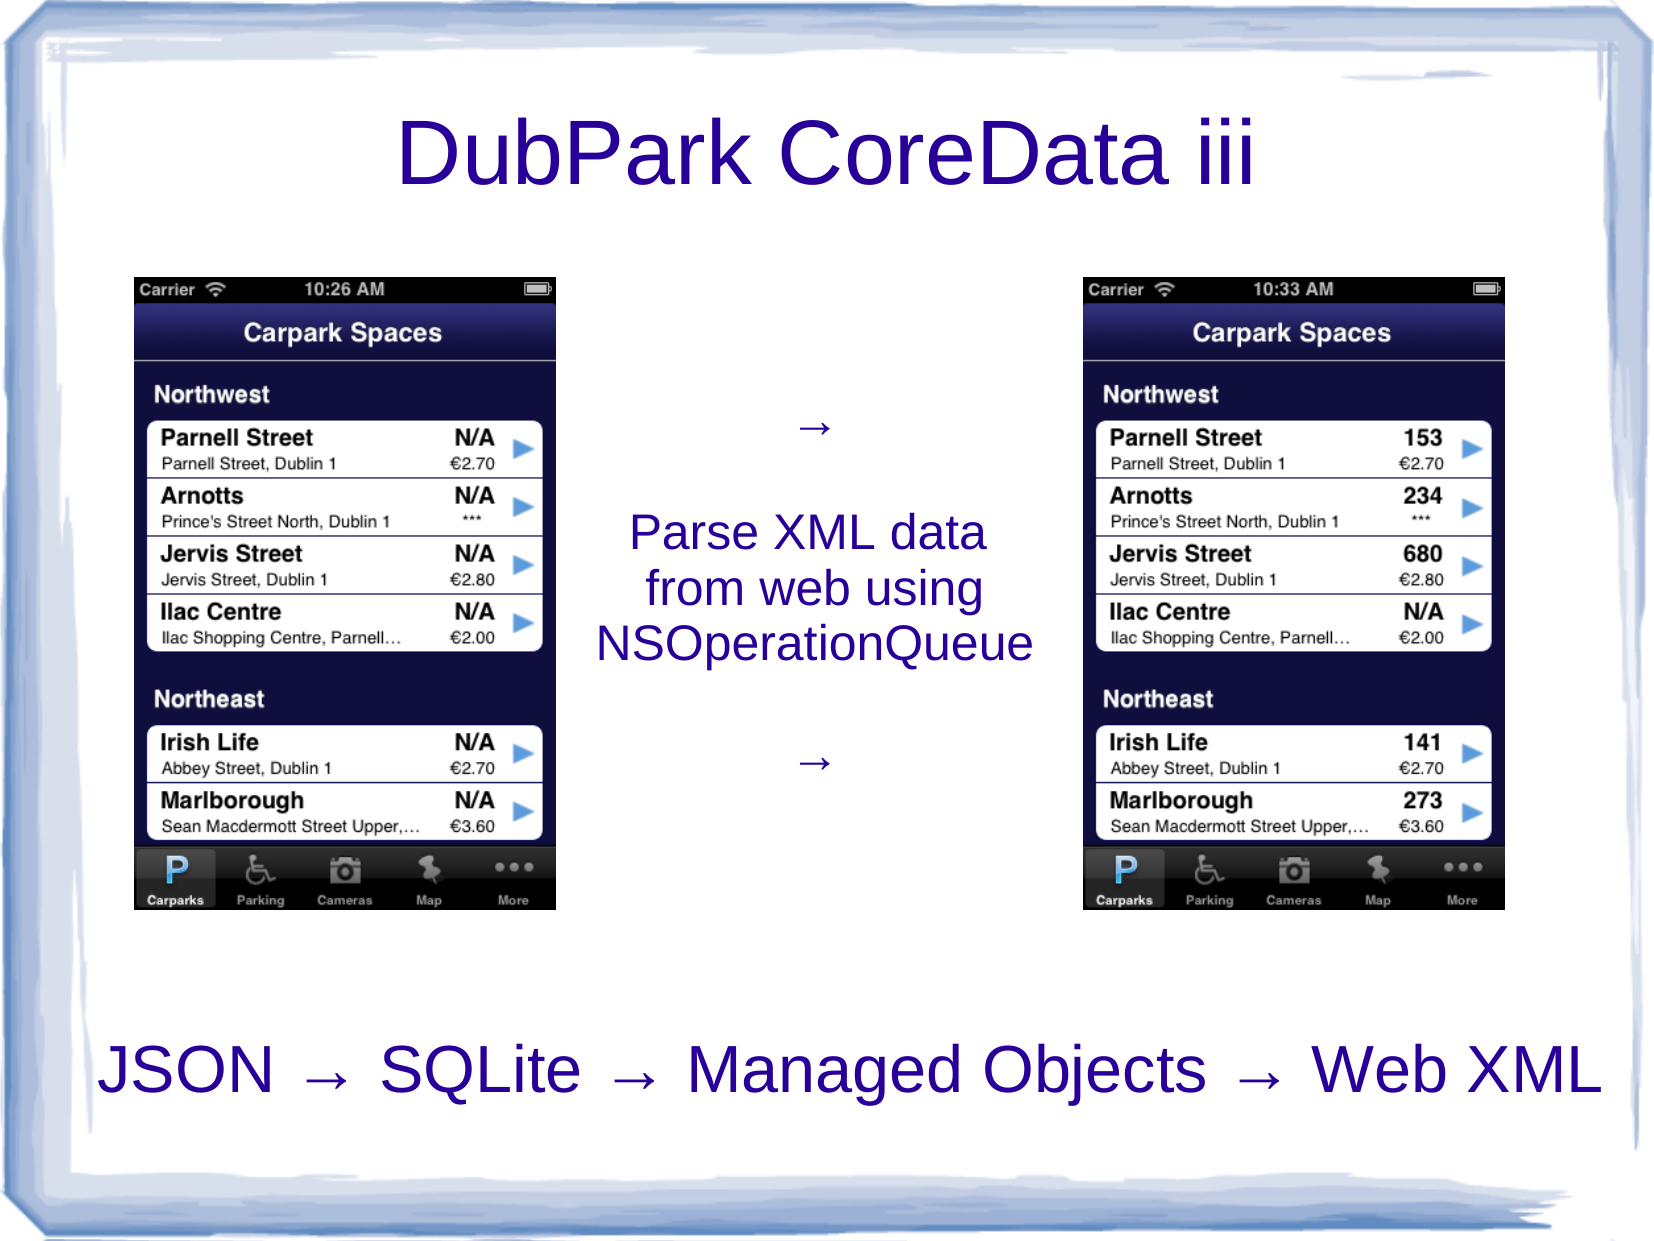

# DubPark CoreData iii
→
Parse XML data
from web using
NSOperationQueue
→
JSON → SQLite → Managed Objects → Web XML